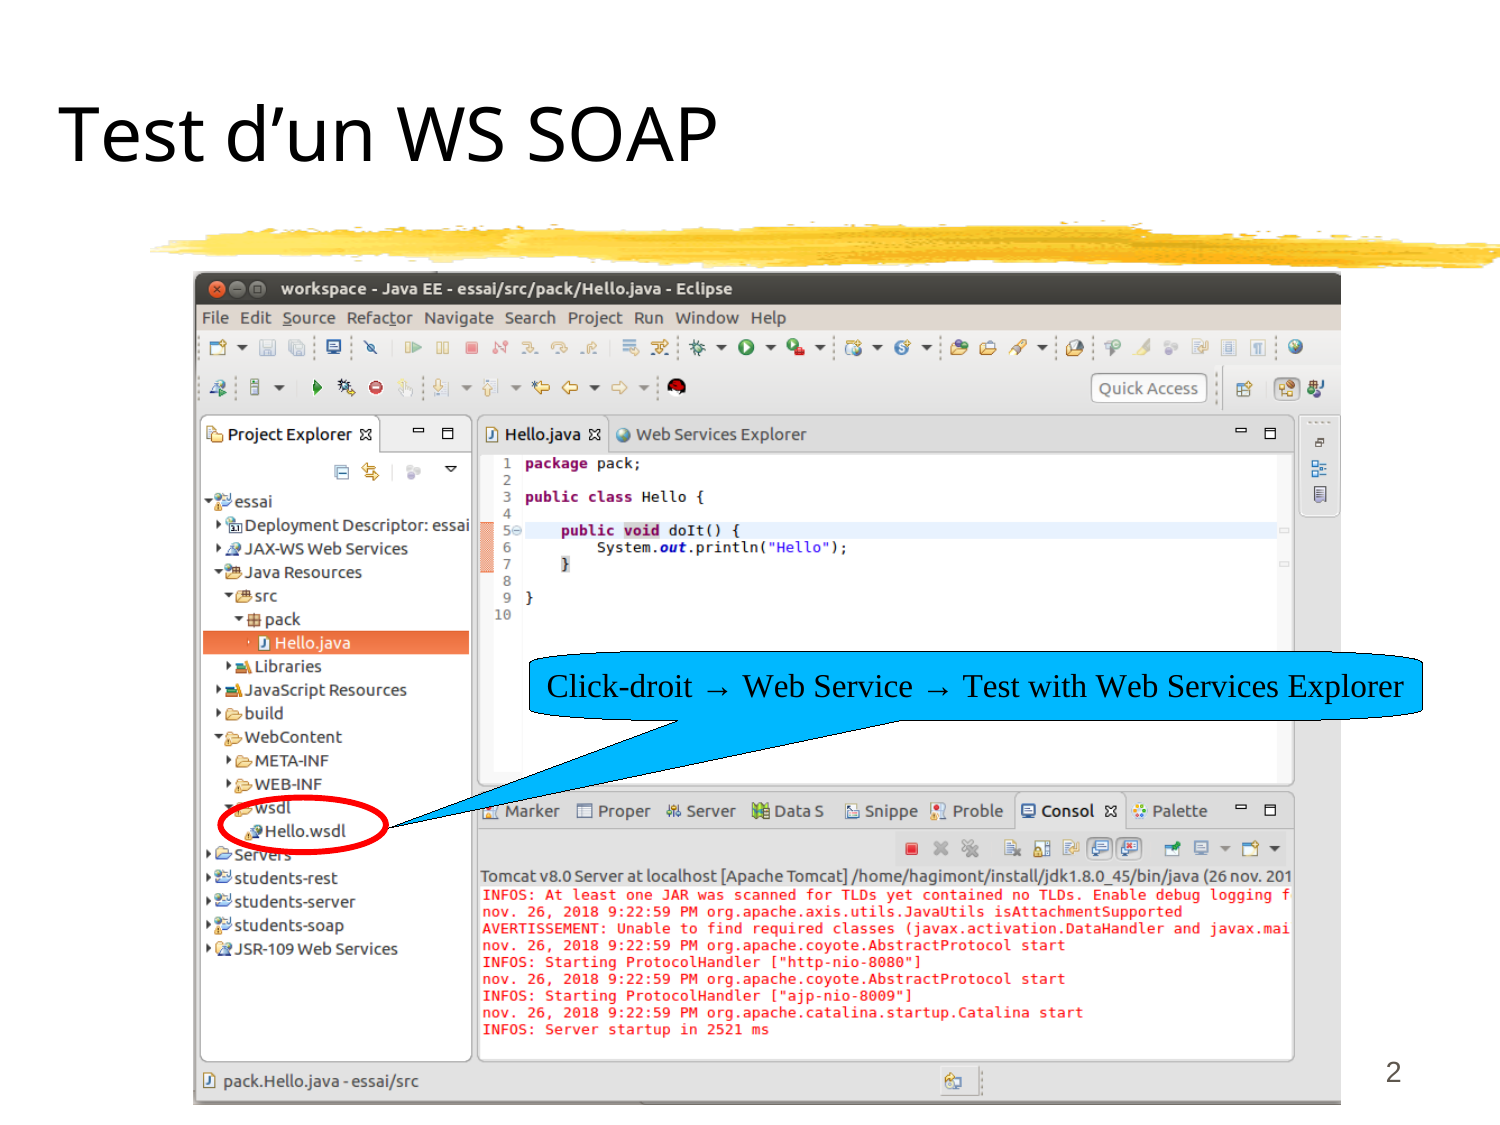

# Test d’un WS SOAP
Click-droit → Web Service → Test with Web Services Explorer